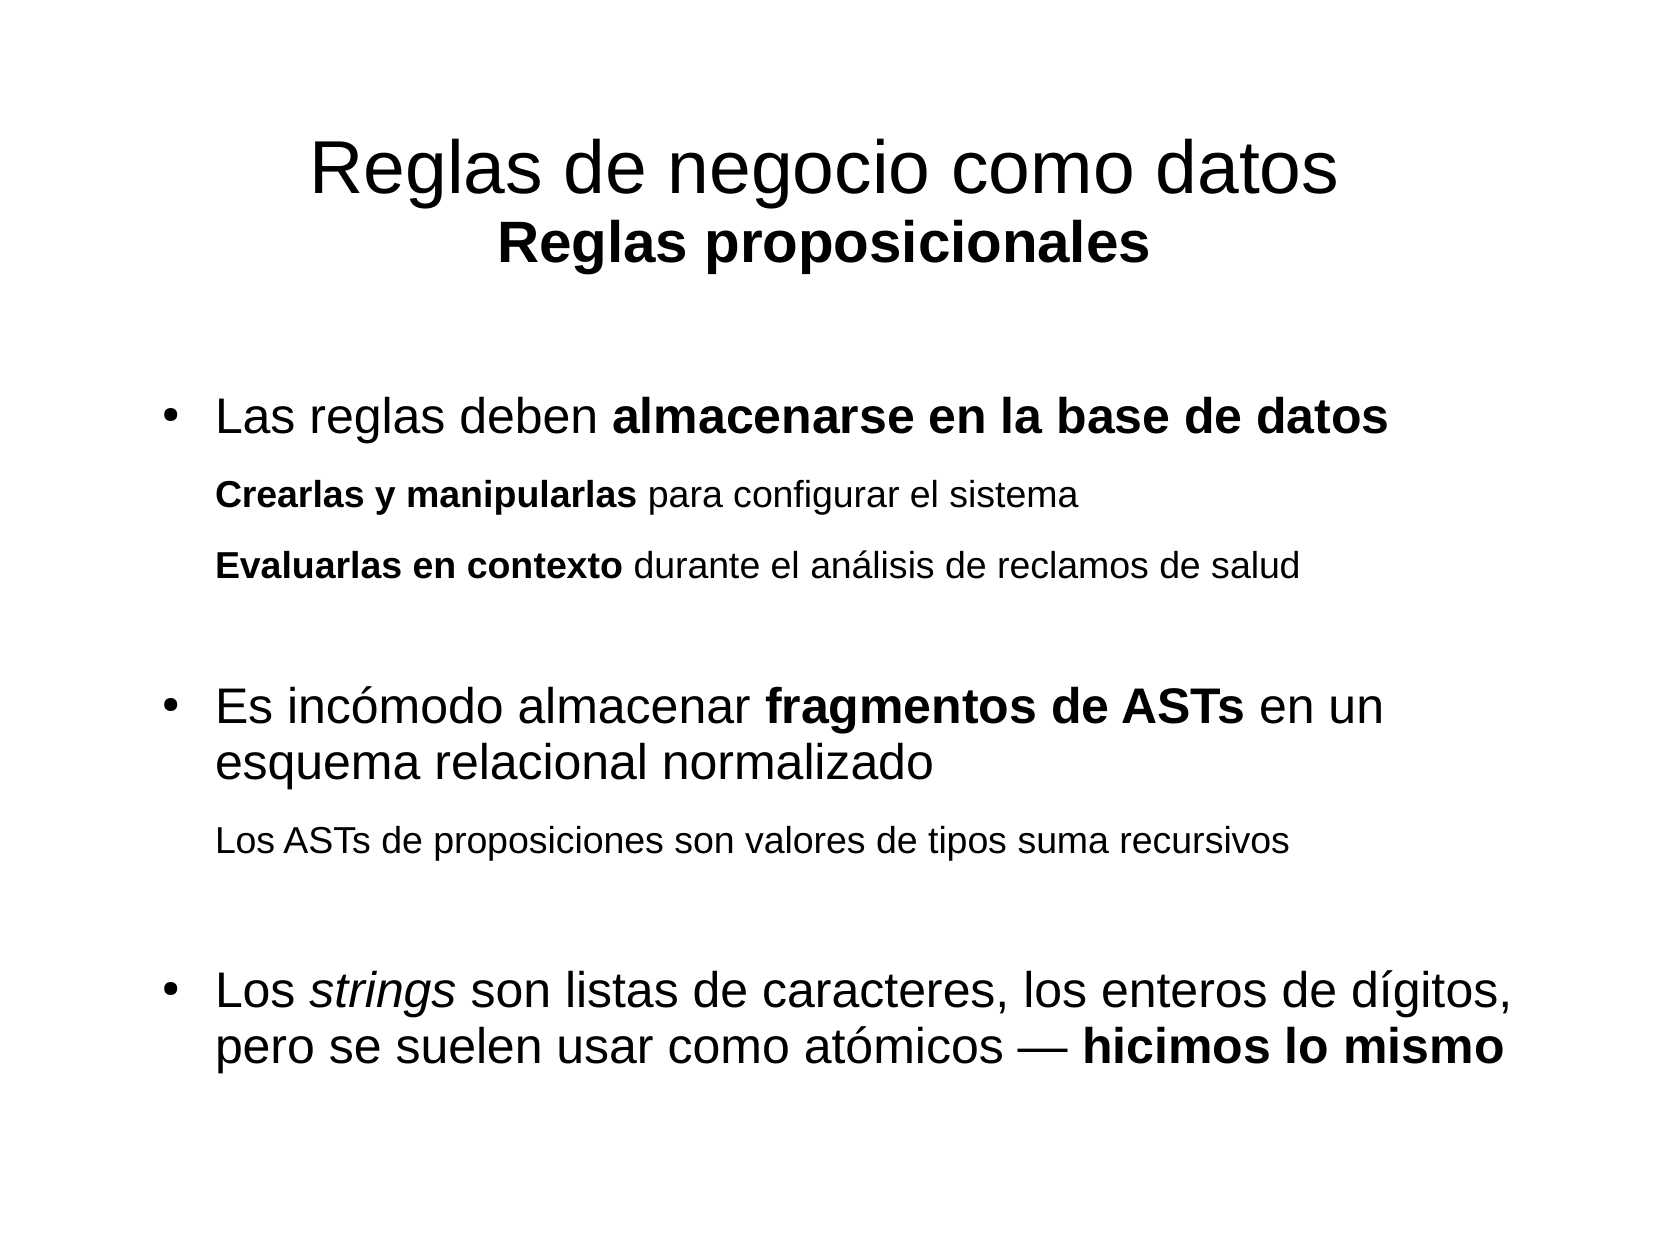

# Reglas de negocio como datos Reglas proposicionales
Las reglas deben almacenarse en la base de datos
Crearlas y manipularlas para configurar el sistema
Evaluarlas en contexto durante el análisis de reclamos de salud
Es incómodo almacenar fragmentos de ASTs en un esquema relacional normalizado
Los ASTs de proposiciones son valores de tipos suma recursivos
Los strings son listas de caracteres, los enteros de dígitos, pero se suelen usar como atómicos — hicimos lo mismo